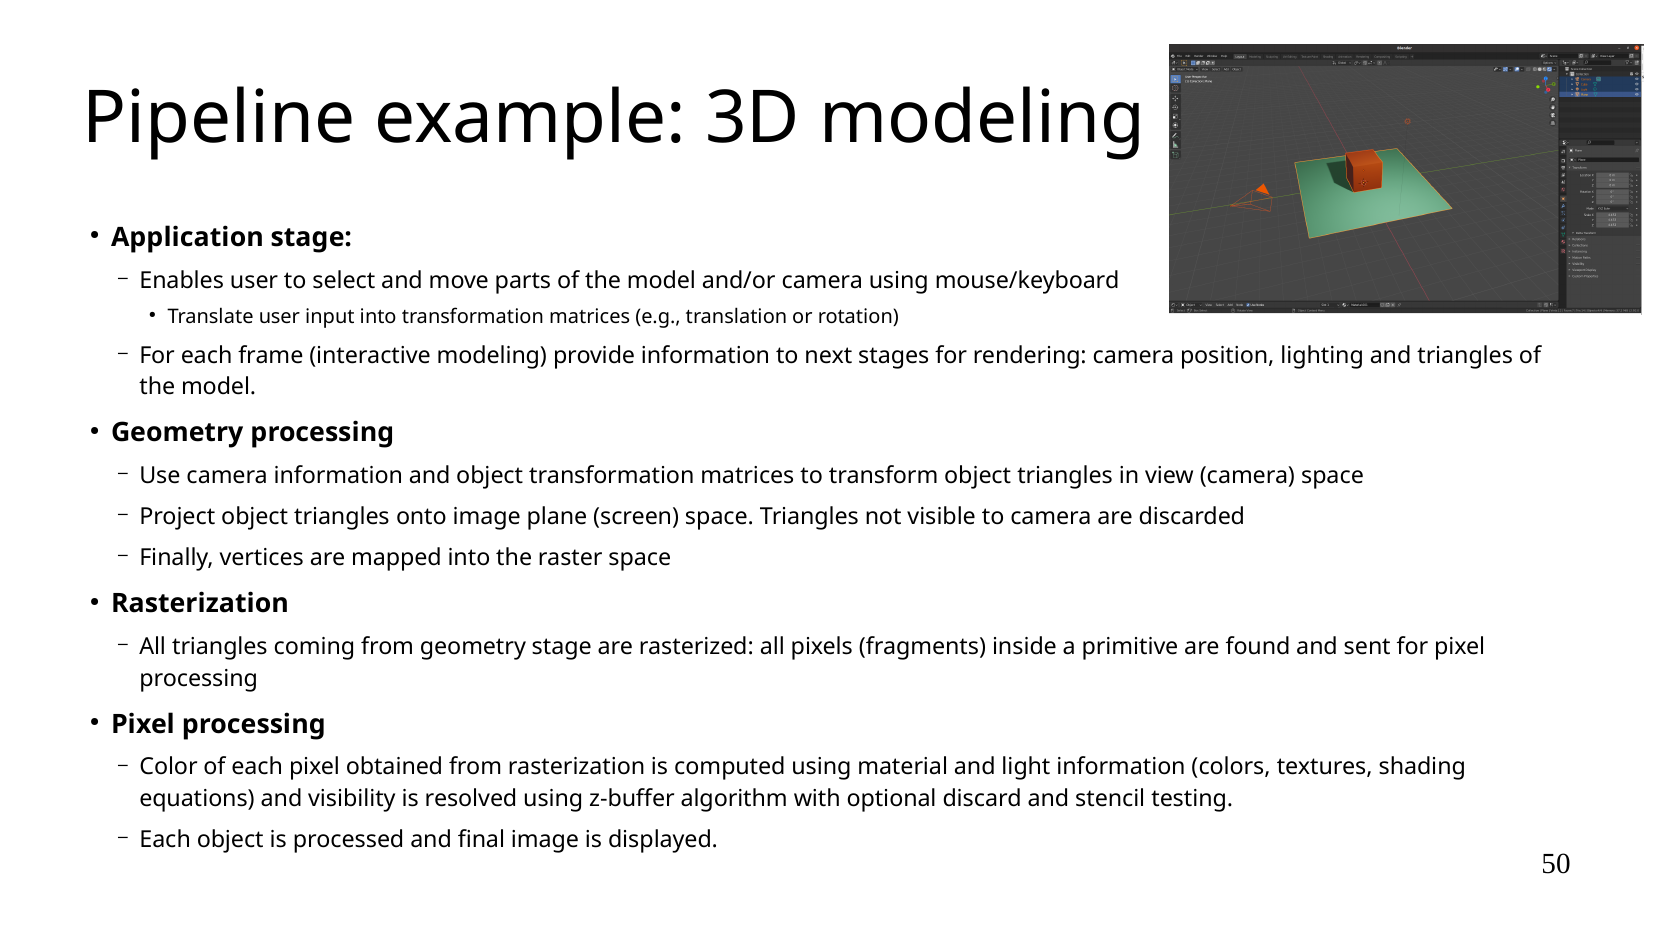

# Pipeline example: 3D modeling program
Application stage:
Enables user to select and move parts of the model and/or camera using mouse/keyboard
Translate user input into transformation matrices (e.g., translation or rotation)
For each frame (interactive modeling) provide information to next stages for rendering: camera position, lighting and triangles of the model.
Geometry processing
Use camera information and object transformation matrices to transform object triangles in view (camera) space
Project object triangles onto image plane (screen) space. Triangles not visible to camera are discarded
Finally, vertices are mapped into the raster space
Rasterization
All triangles coming from geometry stage are rasterized: all pixels (fragments) inside a primitive are found and sent for pixel processing
Pixel processing
Color of each pixel obtained from rasterization is computed using material and light information (colors, textures, shading equations) and visibility is resolved using z-buffer algorithm with optional discard and stencil testing.
Each object is processed and final image is displayed.
50